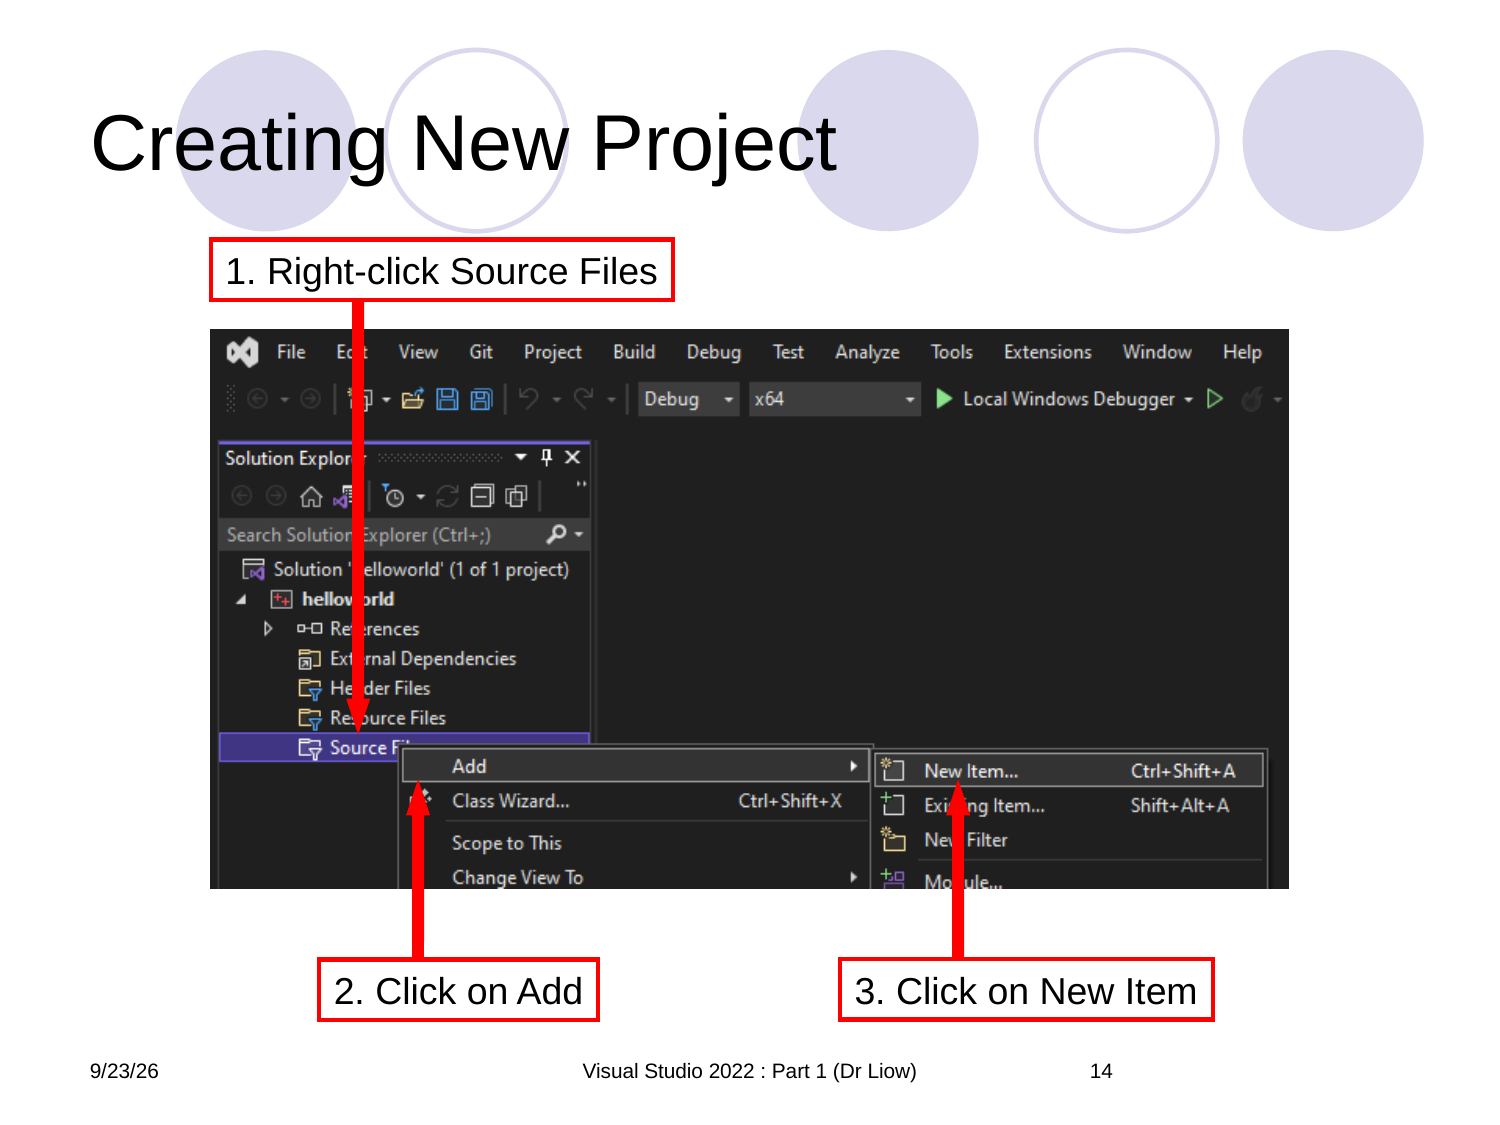

# Creating New Project
1. Right-click Source Files
3. Click on New Item
2. Click on Add
Visual Studio 2022 : Part 1 (Dr Liow)